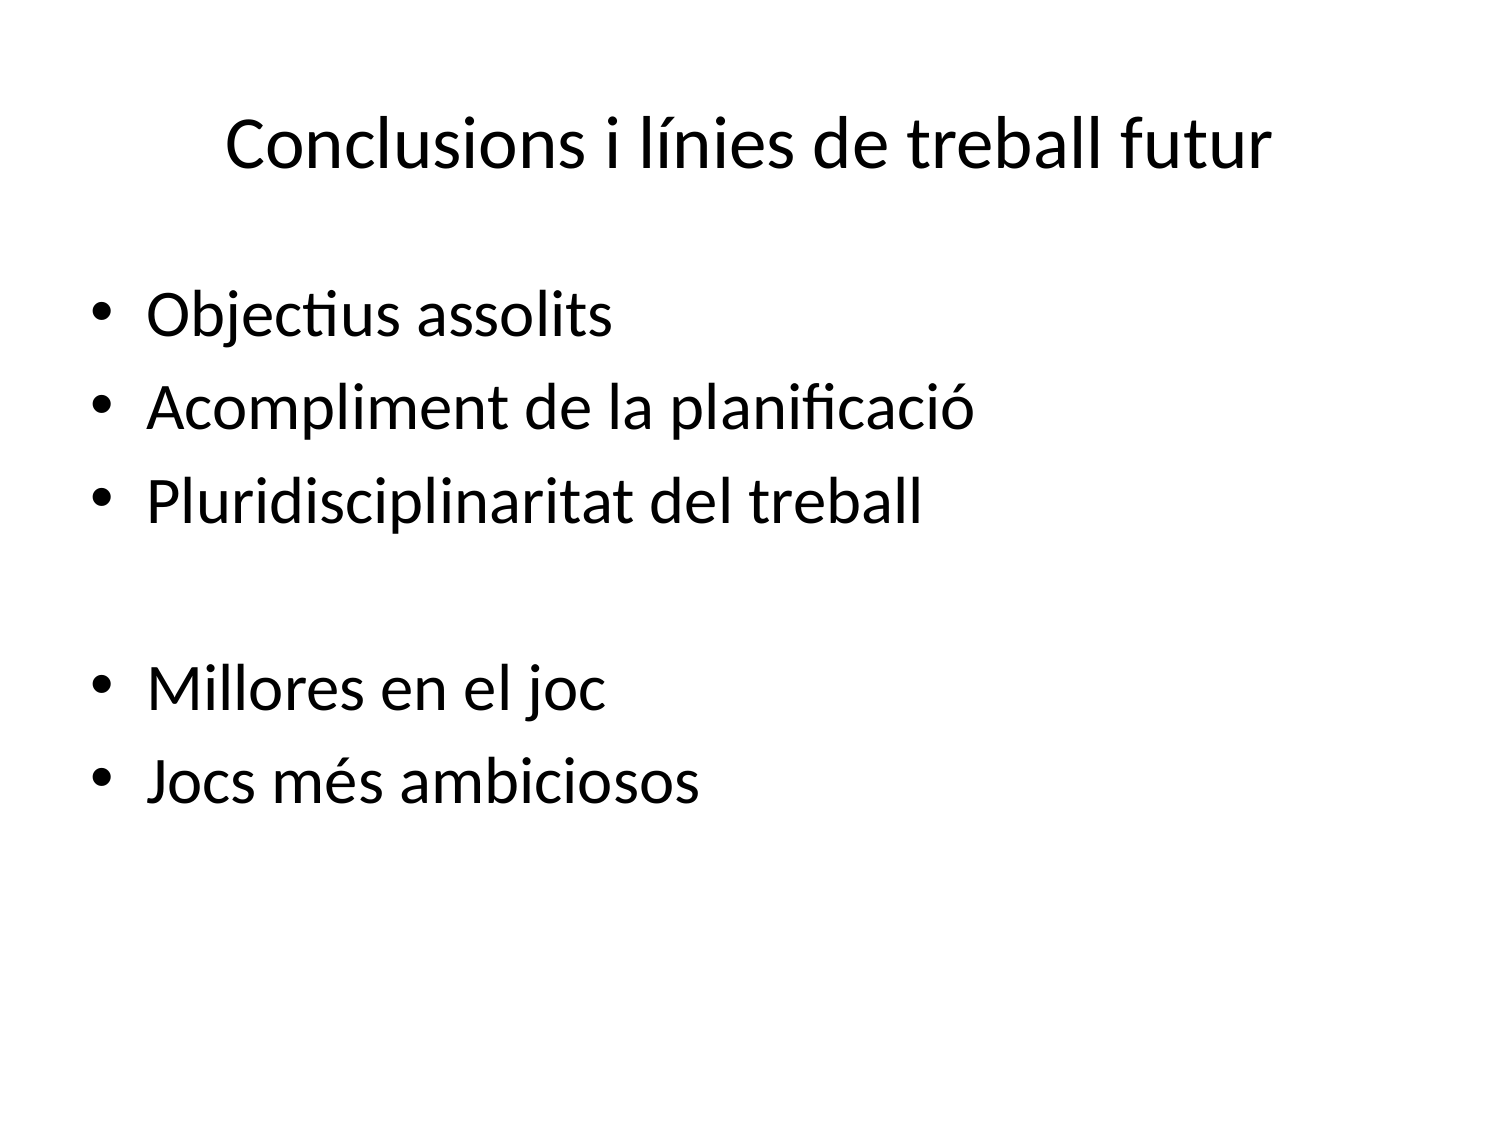

# Conclusions i línies de treball futur
Objectius assolits
Acompliment de la planificació
Pluridisciplinaritat del treball
Millores en el joc
Jocs més ambiciosos